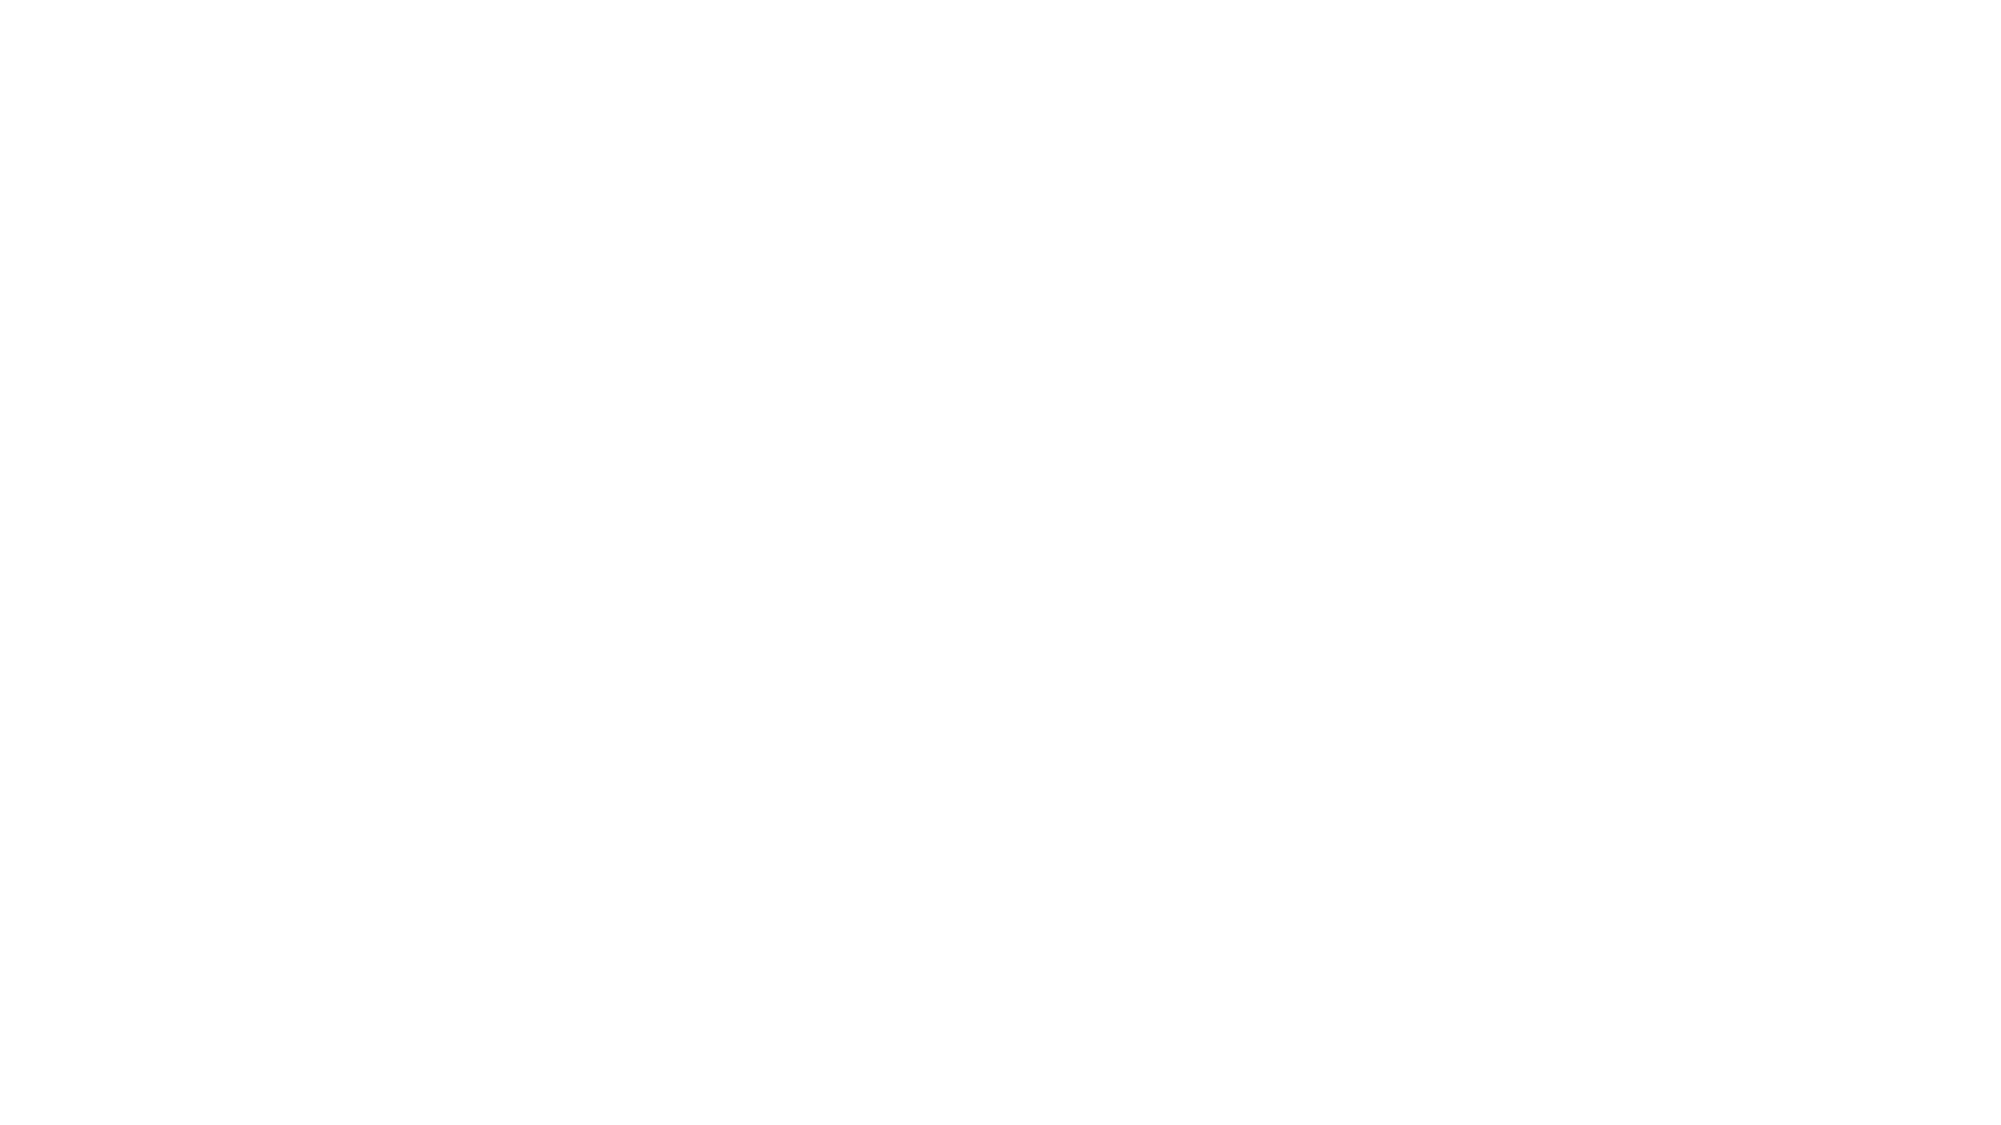

# După realizarea calculelor vom seta valoarea de top in ICR la valoarea:
ICR1H=0x09 și ICR1L=0xC3.
Pentru rotirea servo-motorului în cele două poziții dorite s-au încărcat următoarele valori în registrul OCR1A:
Pozitia de 0 ° (bariera ridicată):
OCR1AH=0x00 și OCR1AL=0x2D
Pozitia de 90 ° (bariera coborâtă) :
OCR1AH=0x00 și OCR1AL=0x78